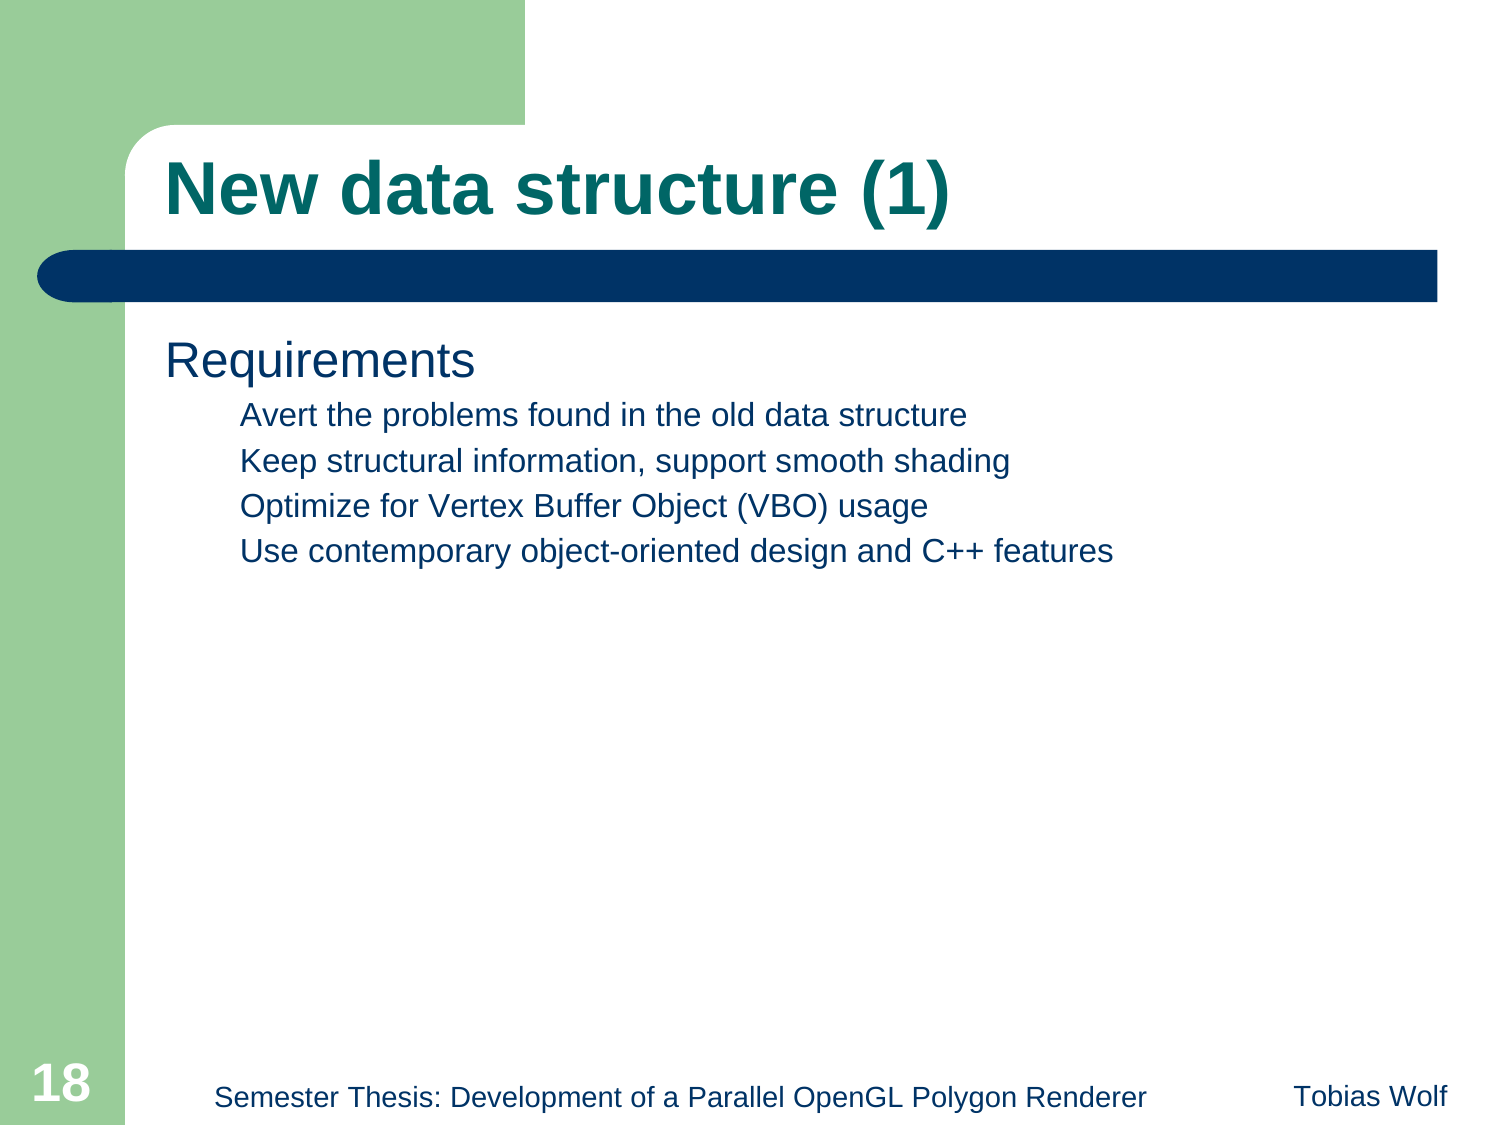

# New data structure (1)
Requirements
Avert the problems found in the old data structure
Keep structural information, support smooth shading
Optimize for Vertex Buffer Object (VBO) usage
Use contemporary object-oriented design and C++ features
18
Tobias Wolf
Semester Thesis: Development of a Parallel OpenGL Polygon Renderer